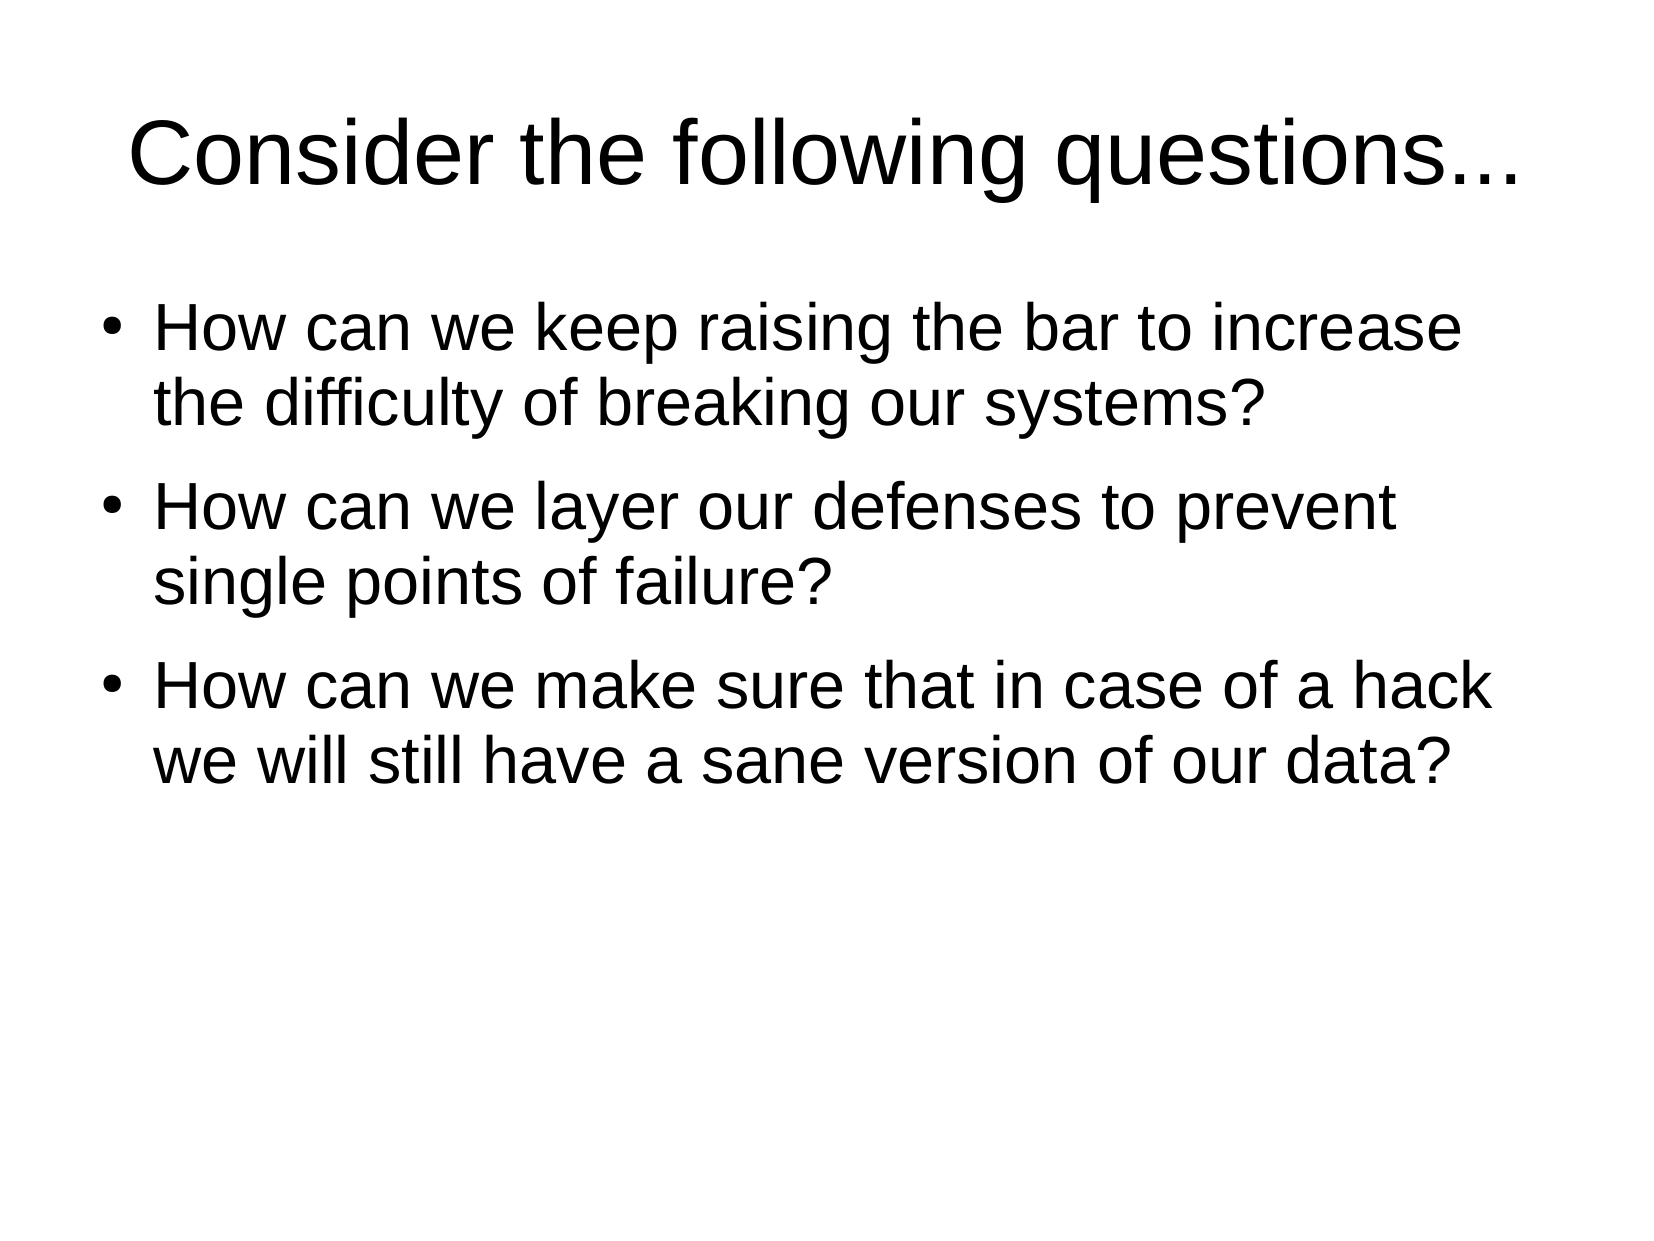

# Consider the following questions...
How can we keep raising the bar to increase the difficulty of breaking our systems?
How can we layer our defenses to prevent single points of failure?
How can we make sure that in case of a hack we will still have a sane version of our data?